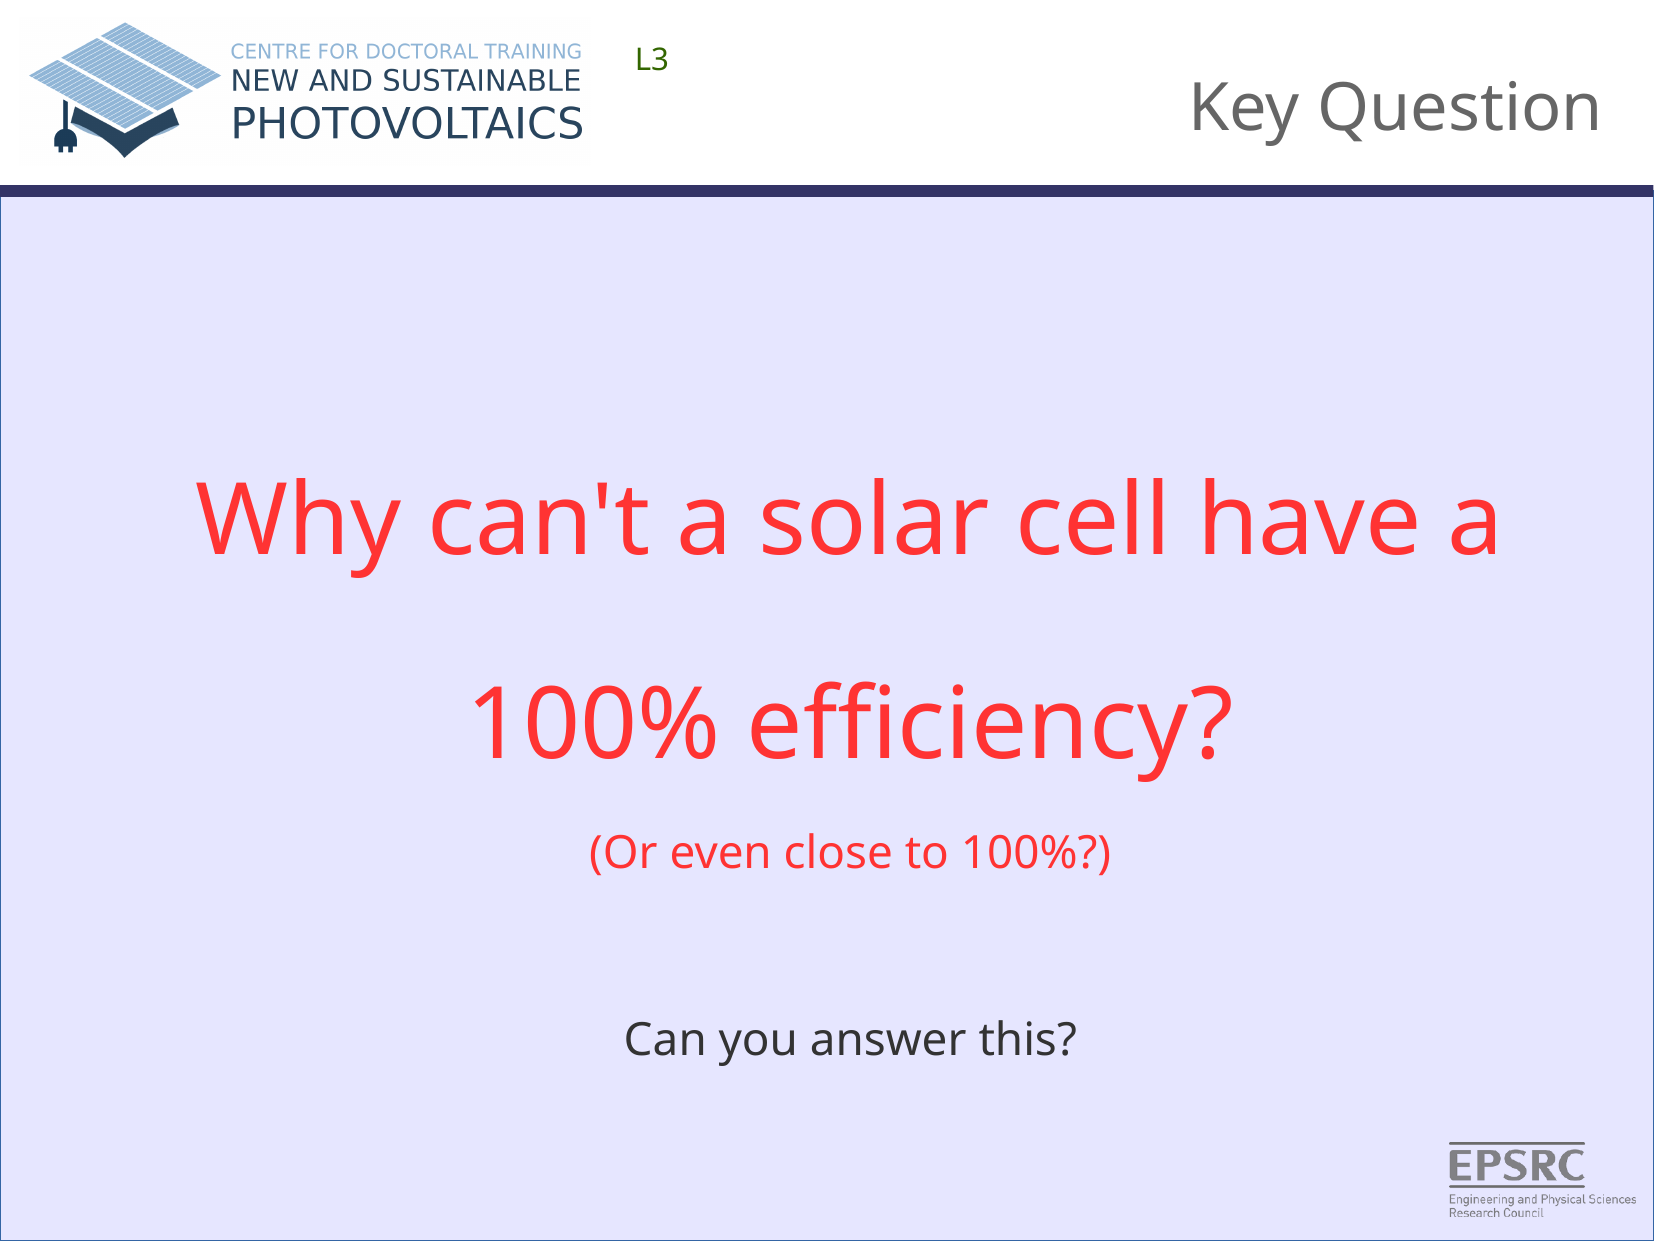

L3
Key Question
Why can't a solar cell have a 100% efficiency?
(Or even close to 100%?)
Can you answer this?